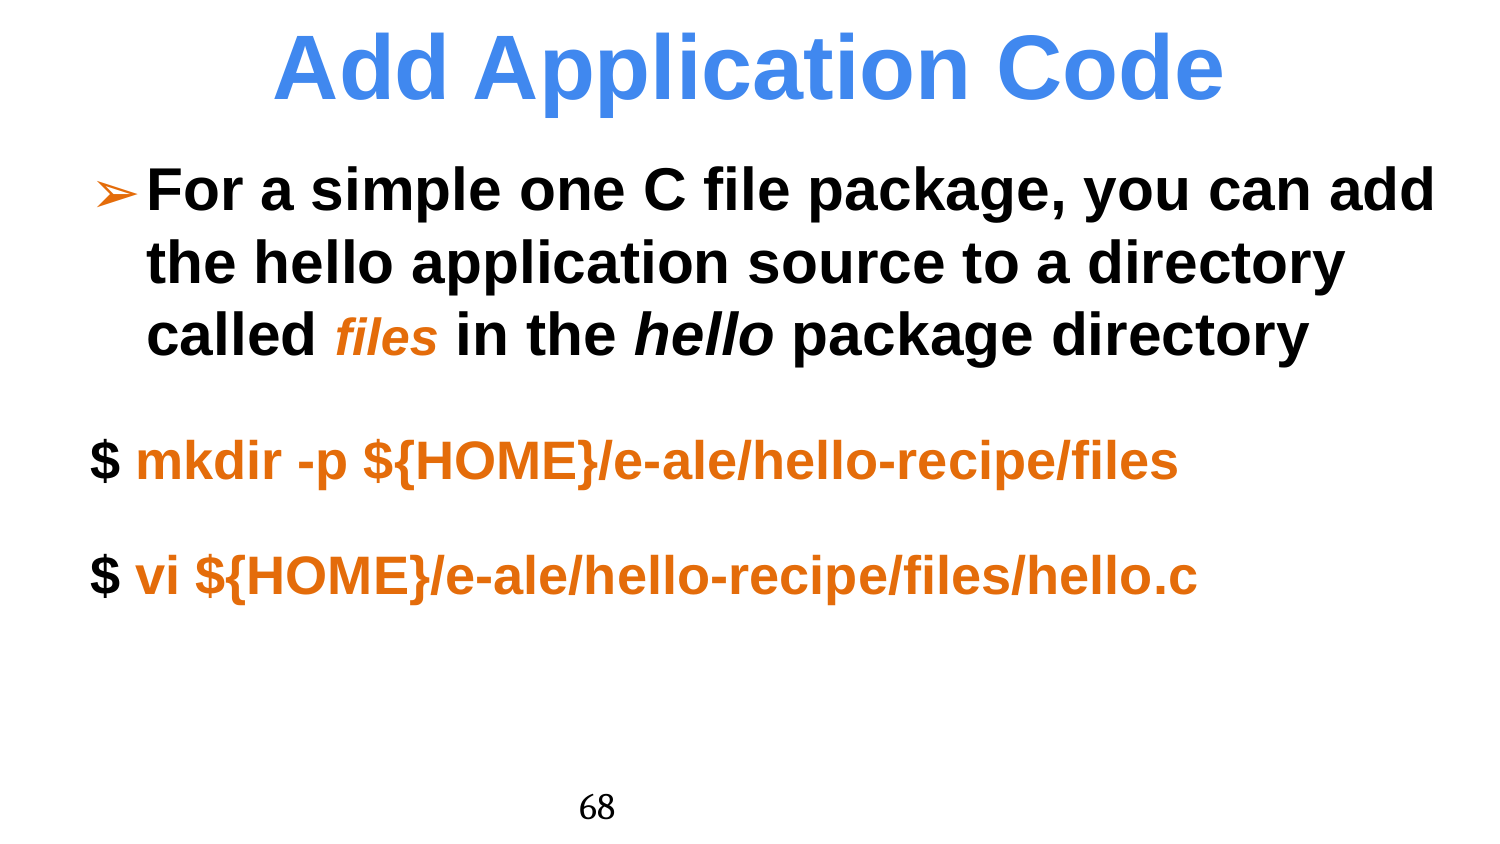

Add Application Code
For a simple one C file package, you can add the hello application source to a directory called files in the hello package directory
$ mkdir -p ${HOME}/e-ale/hello-recipe/files
$ vi ${HOME}/e-ale/hello-recipe/files/hello.c